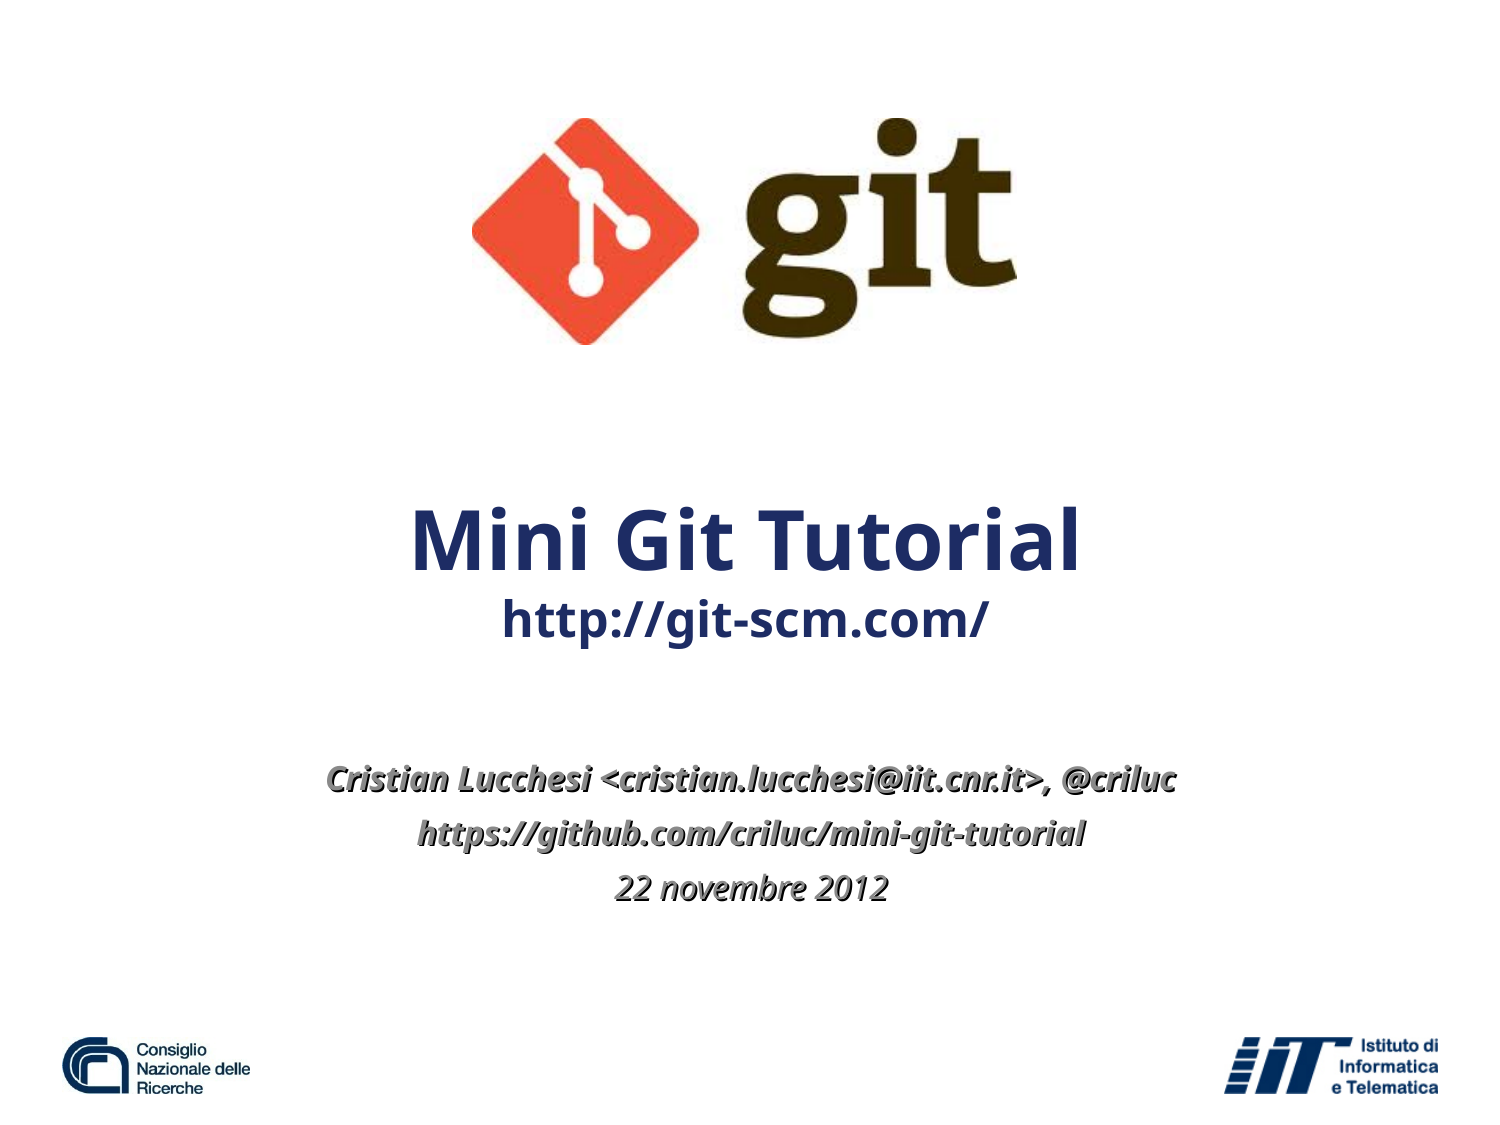

# Mini Git Tutorial http://git-scm.com/
Cristian Lucchesi <cristian.lucchesi@iit.cnr.it>, @criluc
https://github.com/criluc/mini-git-tutorial
22 novembre 2012